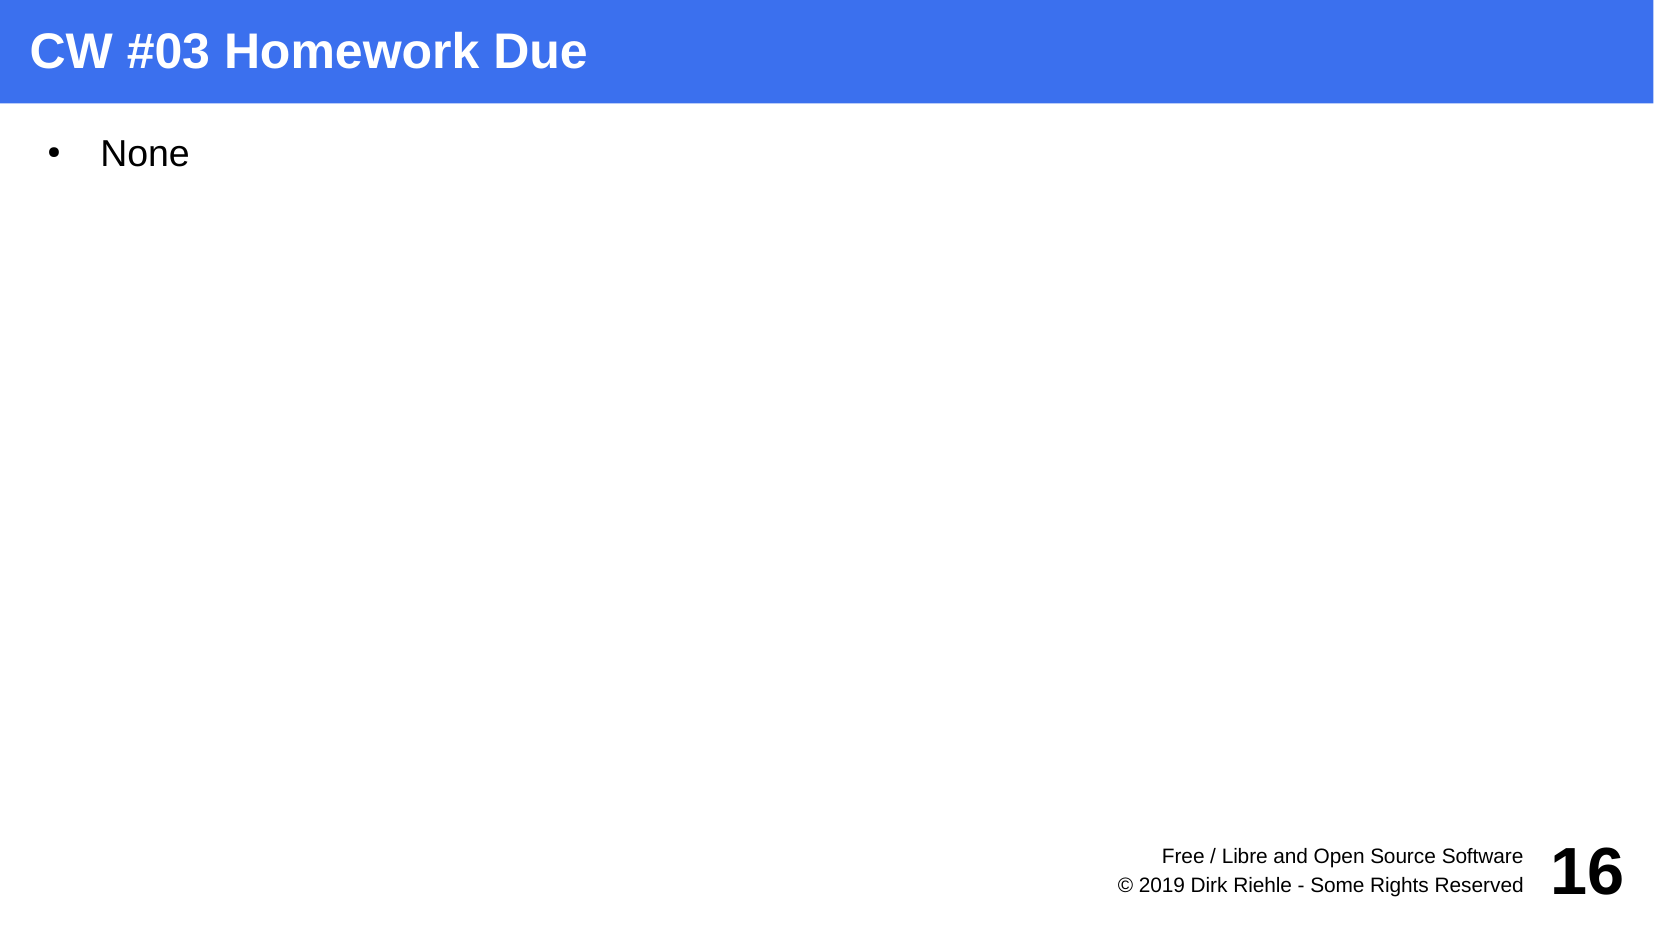

# CW #03 Homework Due
None
Free / Libre and Open Source Software
16
© 2019 Dirk Riehle - Some Rights Reserved